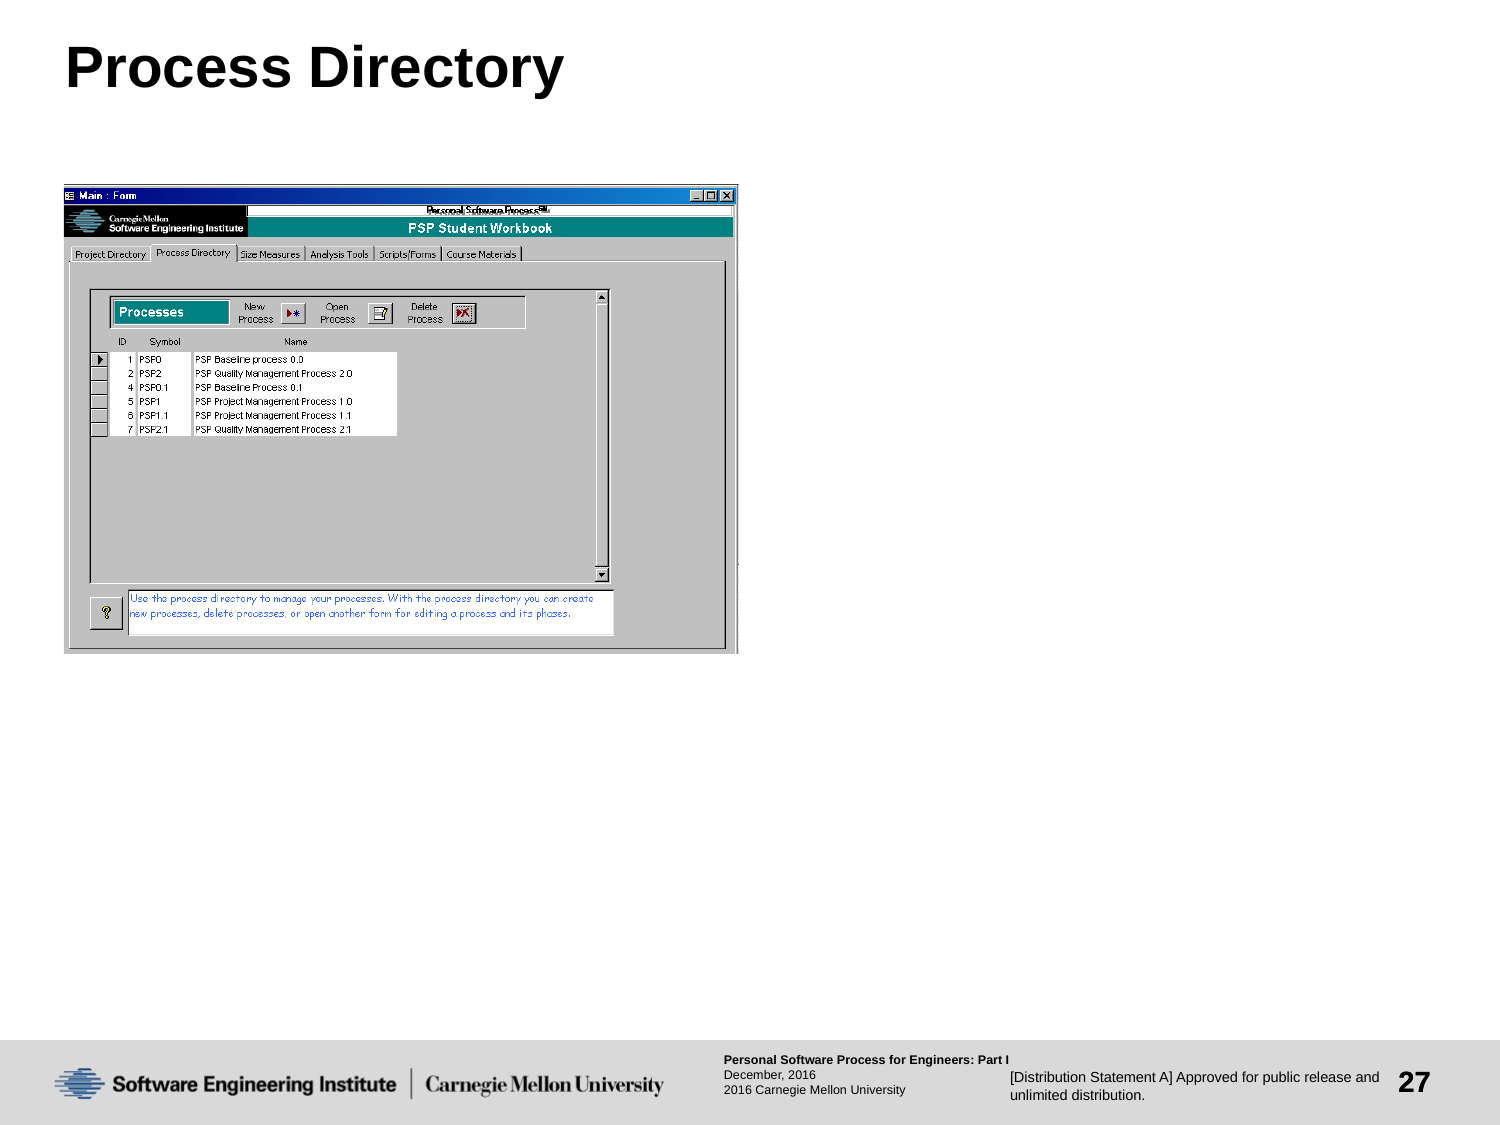

# Process Directory
Use this tab to
create new processes
open processes
delete processes